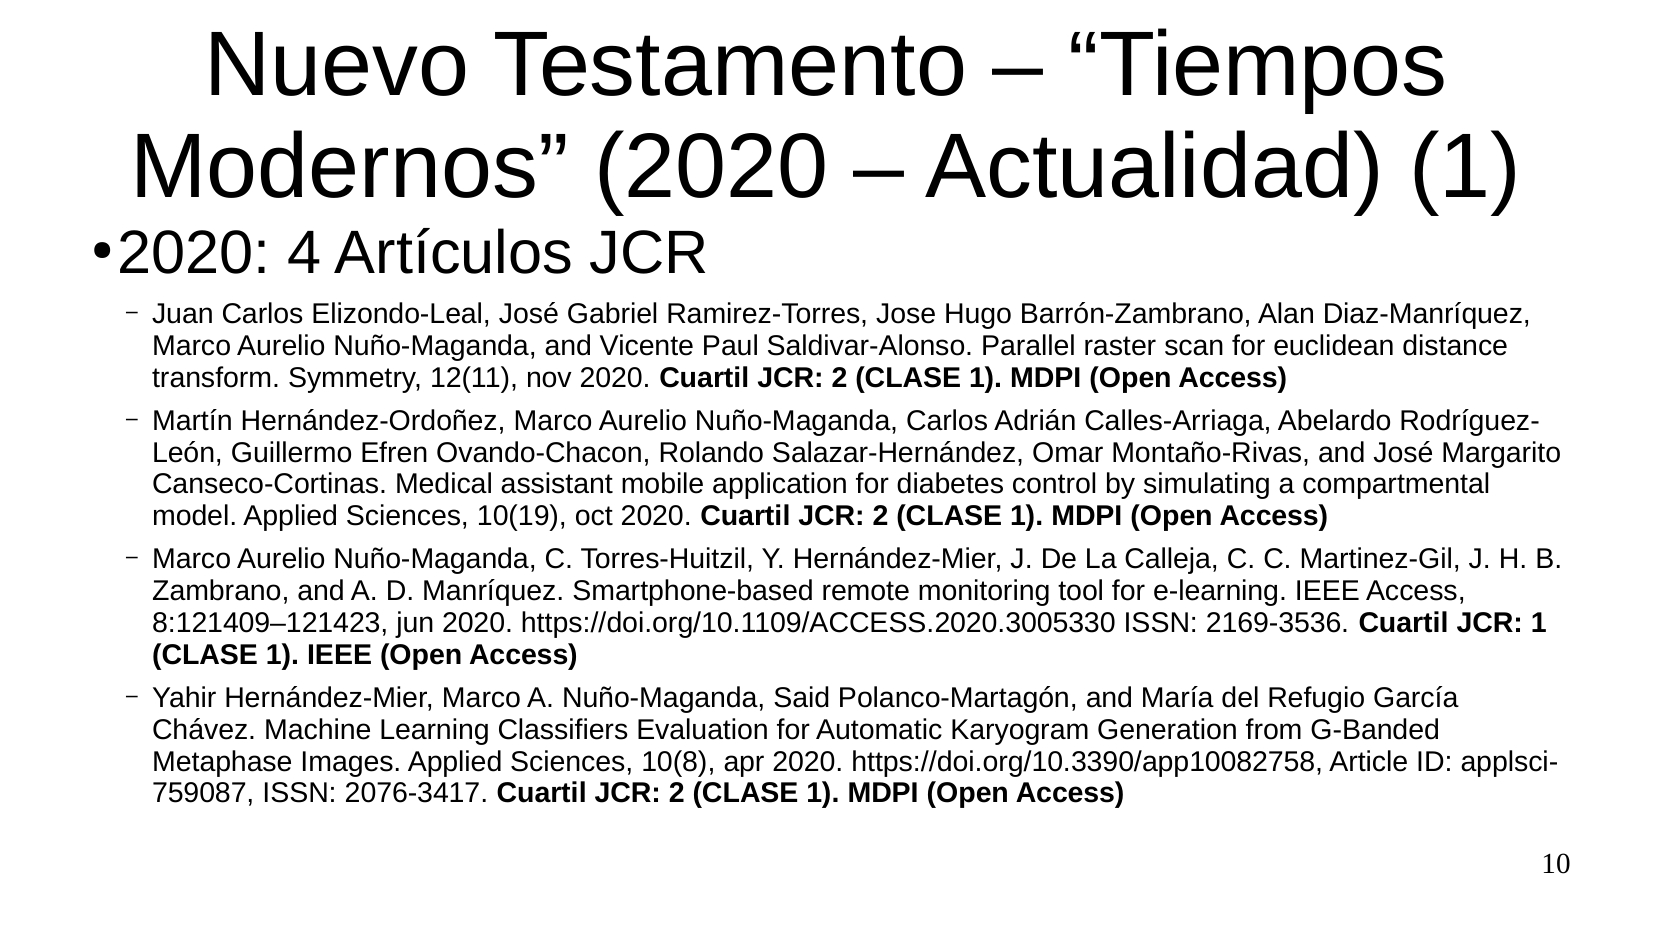

# Nuevo Testamento – “Tiempos Modernos” (2020 – Actualidad) (1)
2020: 4 Artículos JCR
Juan Carlos Elizondo-Leal, José Gabriel Ramirez-Torres, Jose Hugo Barrón-Zambrano, Alan Diaz-Manríquez, Marco Aurelio Nuño-Maganda, and Vicente Paul Saldivar-Alonso. Parallel raster scan for euclidean distance transform. Symmetry, 12(11), nov 2020. Cuartil JCR: 2 (CLASE 1). MDPI (Open Access)
Martín Hernández-Ordoñez, Marco Aurelio Nuño-Maganda, Carlos Adrián Calles-Arriaga, Abelardo Rodríguez-León, Guillermo Efren Ovando-Chacon, Rolando Salazar-Hernández, Omar Montaño-Rivas, and José Margarito Canseco-Cortinas. Medical assistant mobile application for diabetes control by simulating a compartmental model. Applied Sciences, 10(19), oct 2020. Cuartil JCR: 2 (CLASE 1). MDPI (Open Access)
Marco Aurelio Nuño-Maganda, C. Torres-Huitzil, Y. Hernández-Mier, J. De La Calleja, C. C. Martinez-Gil, J. H. B. Zambrano, and A. D. Manríquez. Smartphone-based remote monitoring tool for e-learning. IEEE Access, 8:121409–121423, jun 2020. https://doi.org/10.1109/ACCESS.2020.3005330 ISSN: 2169-3536. Cuartil JCR: 1 (CLASE 1). IEEE (Open Access)
Yahir Hernández-Mier, Marco A. Nuño-Maganda, Said Polanco-Martagón, and María del Refugio García Chávez. Machine Learning Classifiers Evaluation for Automatic Karyogram Generation from G-Banded Metaphase Images. Applied Sciences, 10(8), apr 2020. https://doi.org/10.3390/app10082758, Article ID: applsci-759087, ISSN: 2076-3417. Cuartil JCR: 2 (CLASE 1). MDPI (Open Access)
10